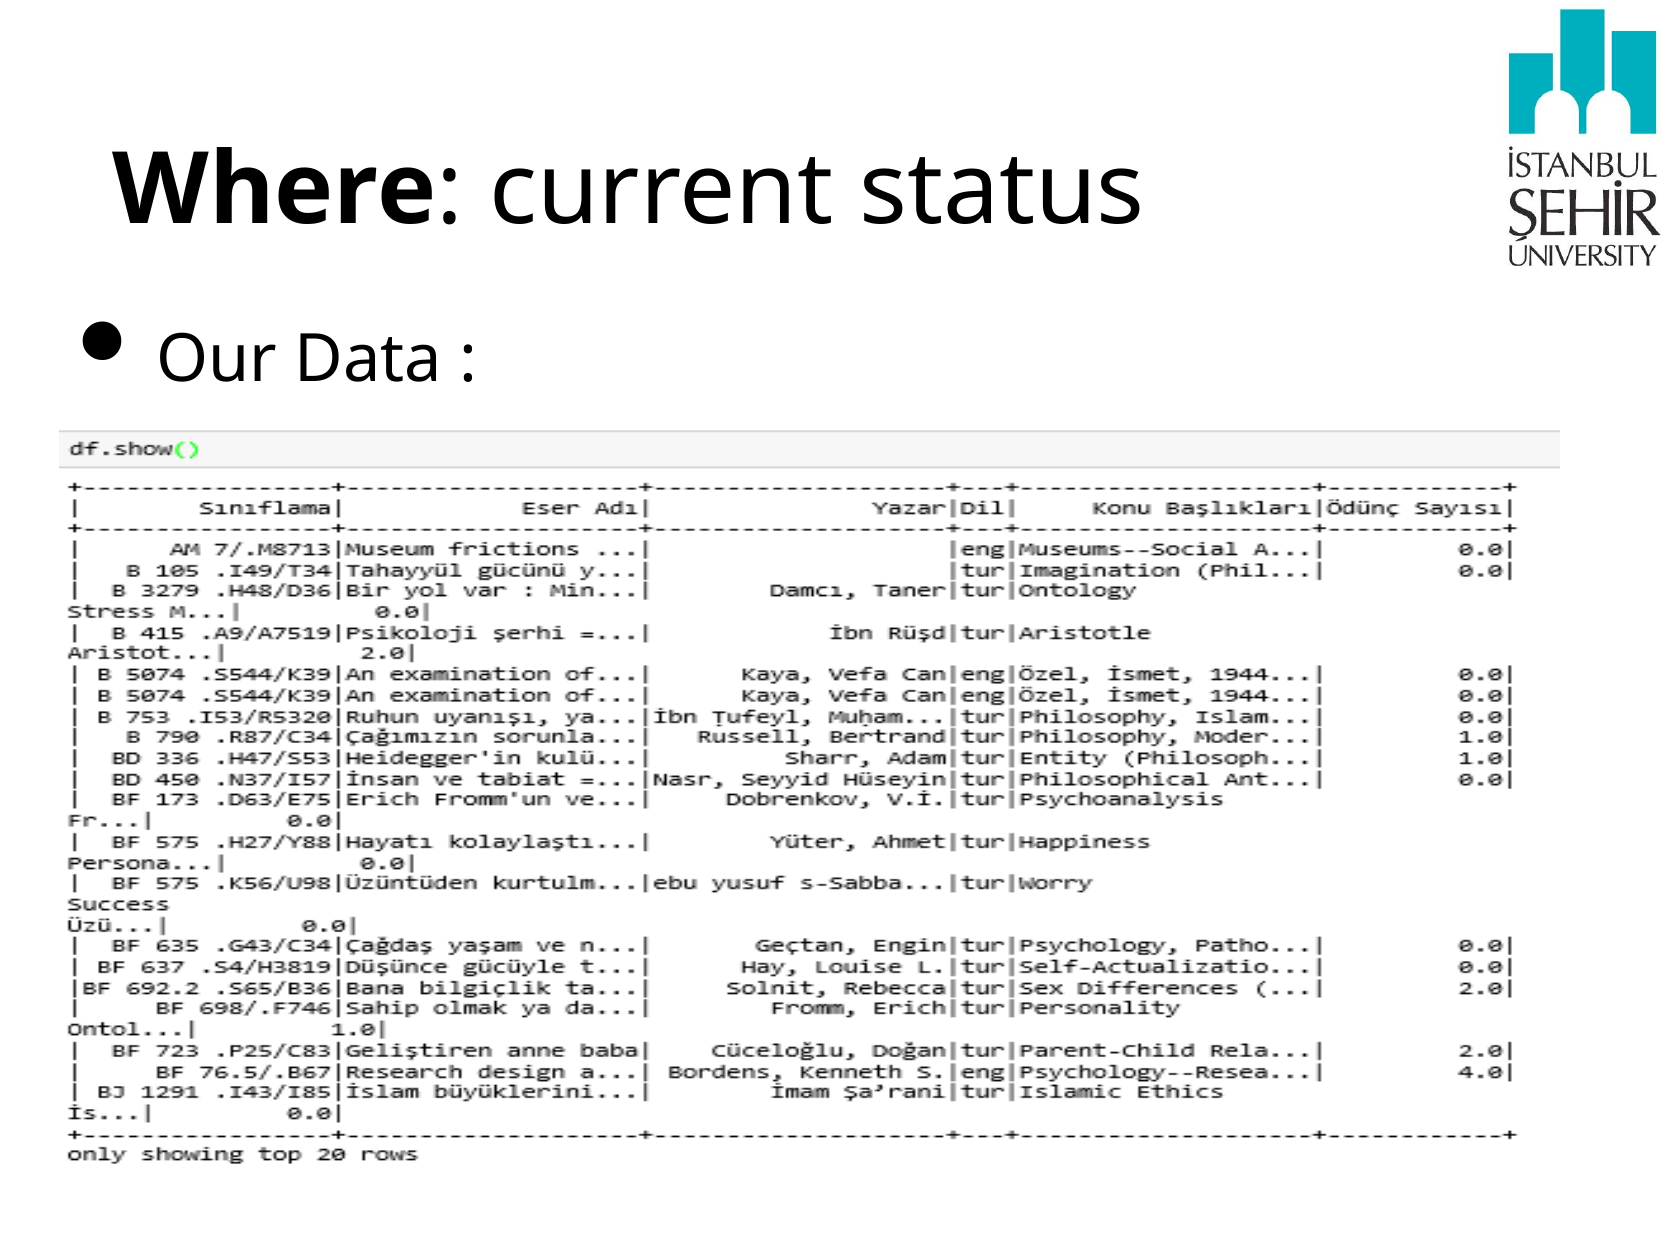

# Where: current status
Our Data :